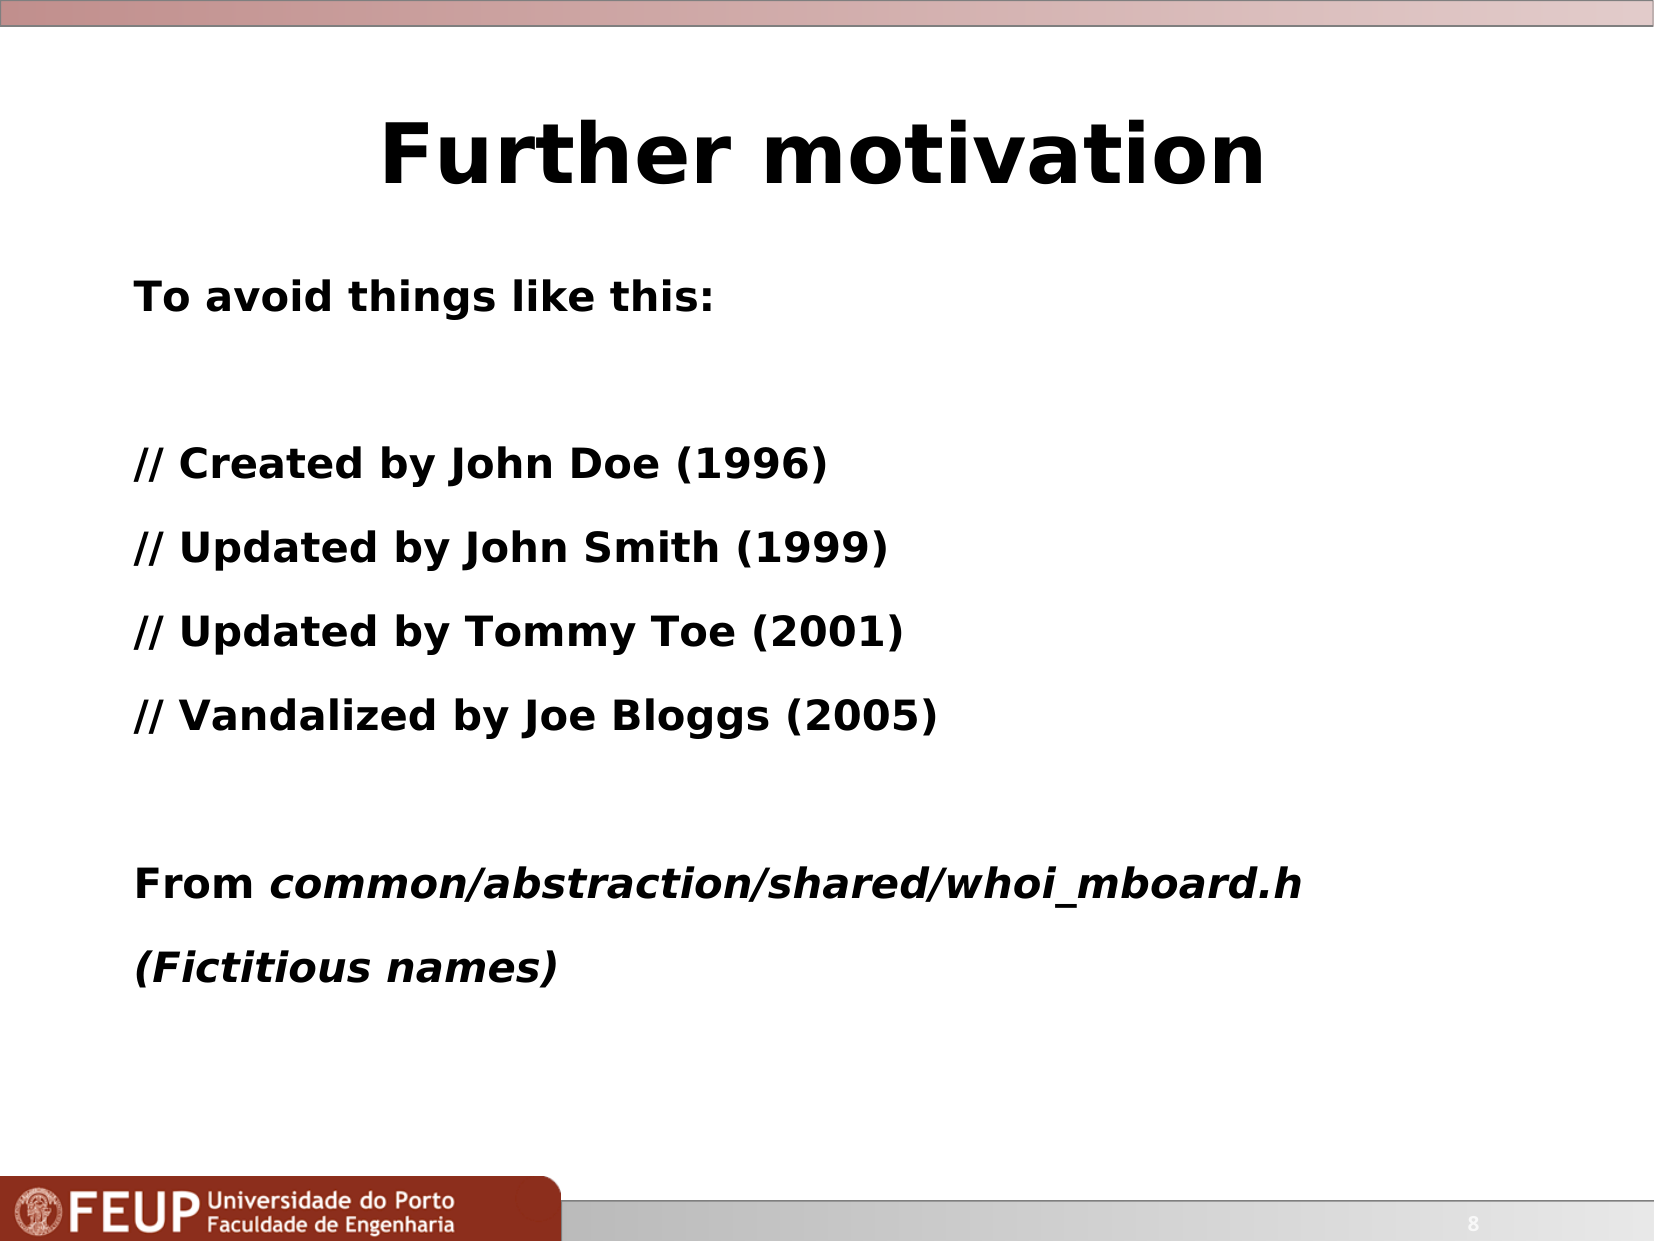

Further motivation
# To avoid things like this:
// Created by John Doe (1996)
// Updated by John Smith (1999)
// Updated by Tommy Toe (2001)
// Vandalized by Joe Bloggs (2005)
From common/abstraction/shared/whoi_mboard.h
(Fictitious names)